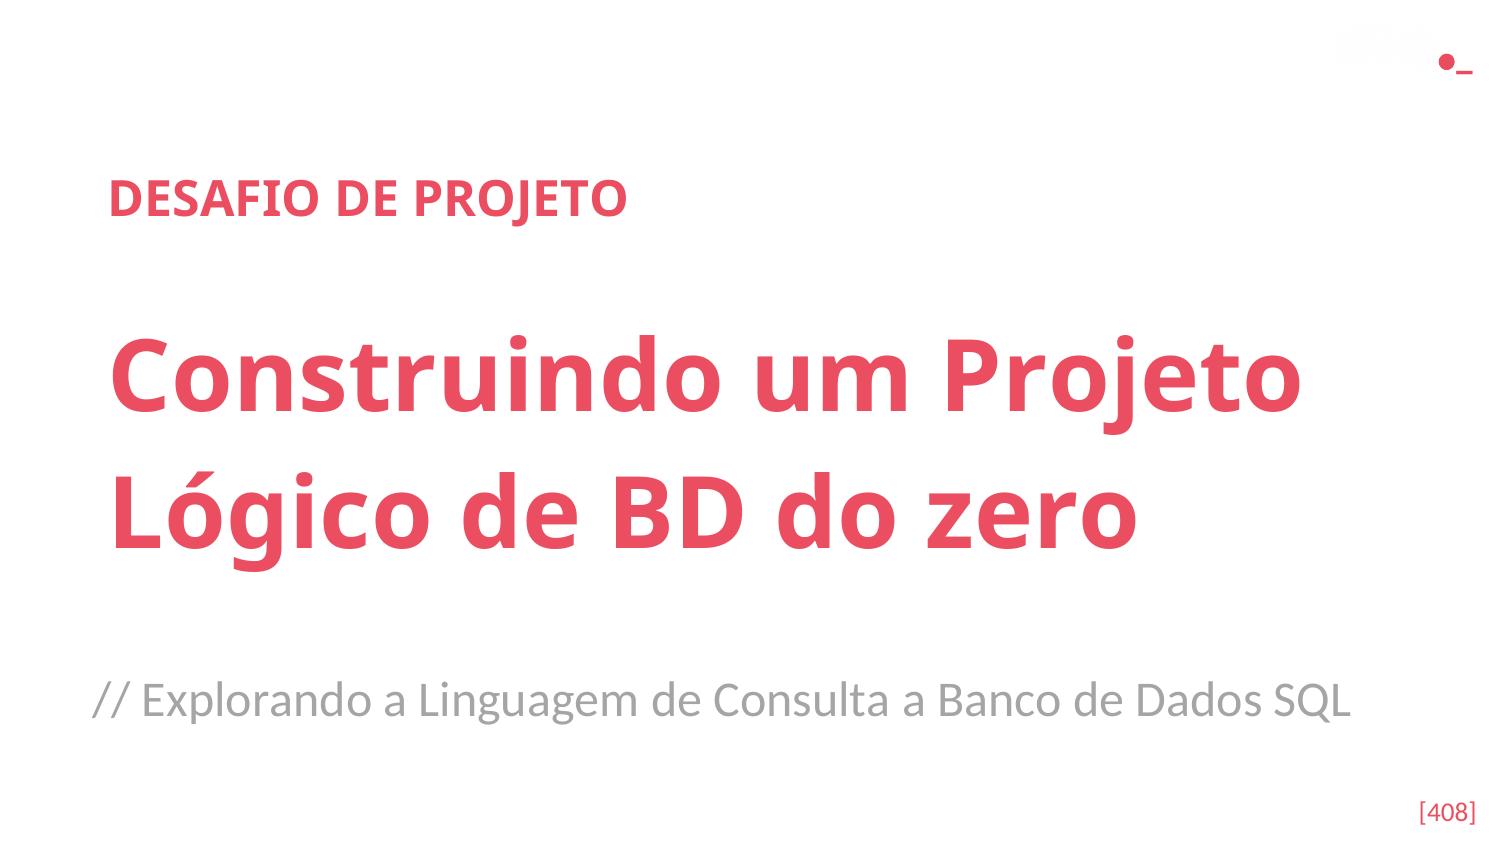

DESAFIO DE PROJETO
Construindo um Projeto Lógico de BD do zero
// Explorando a Linguagem de Consulta a Banco de Dados SQL